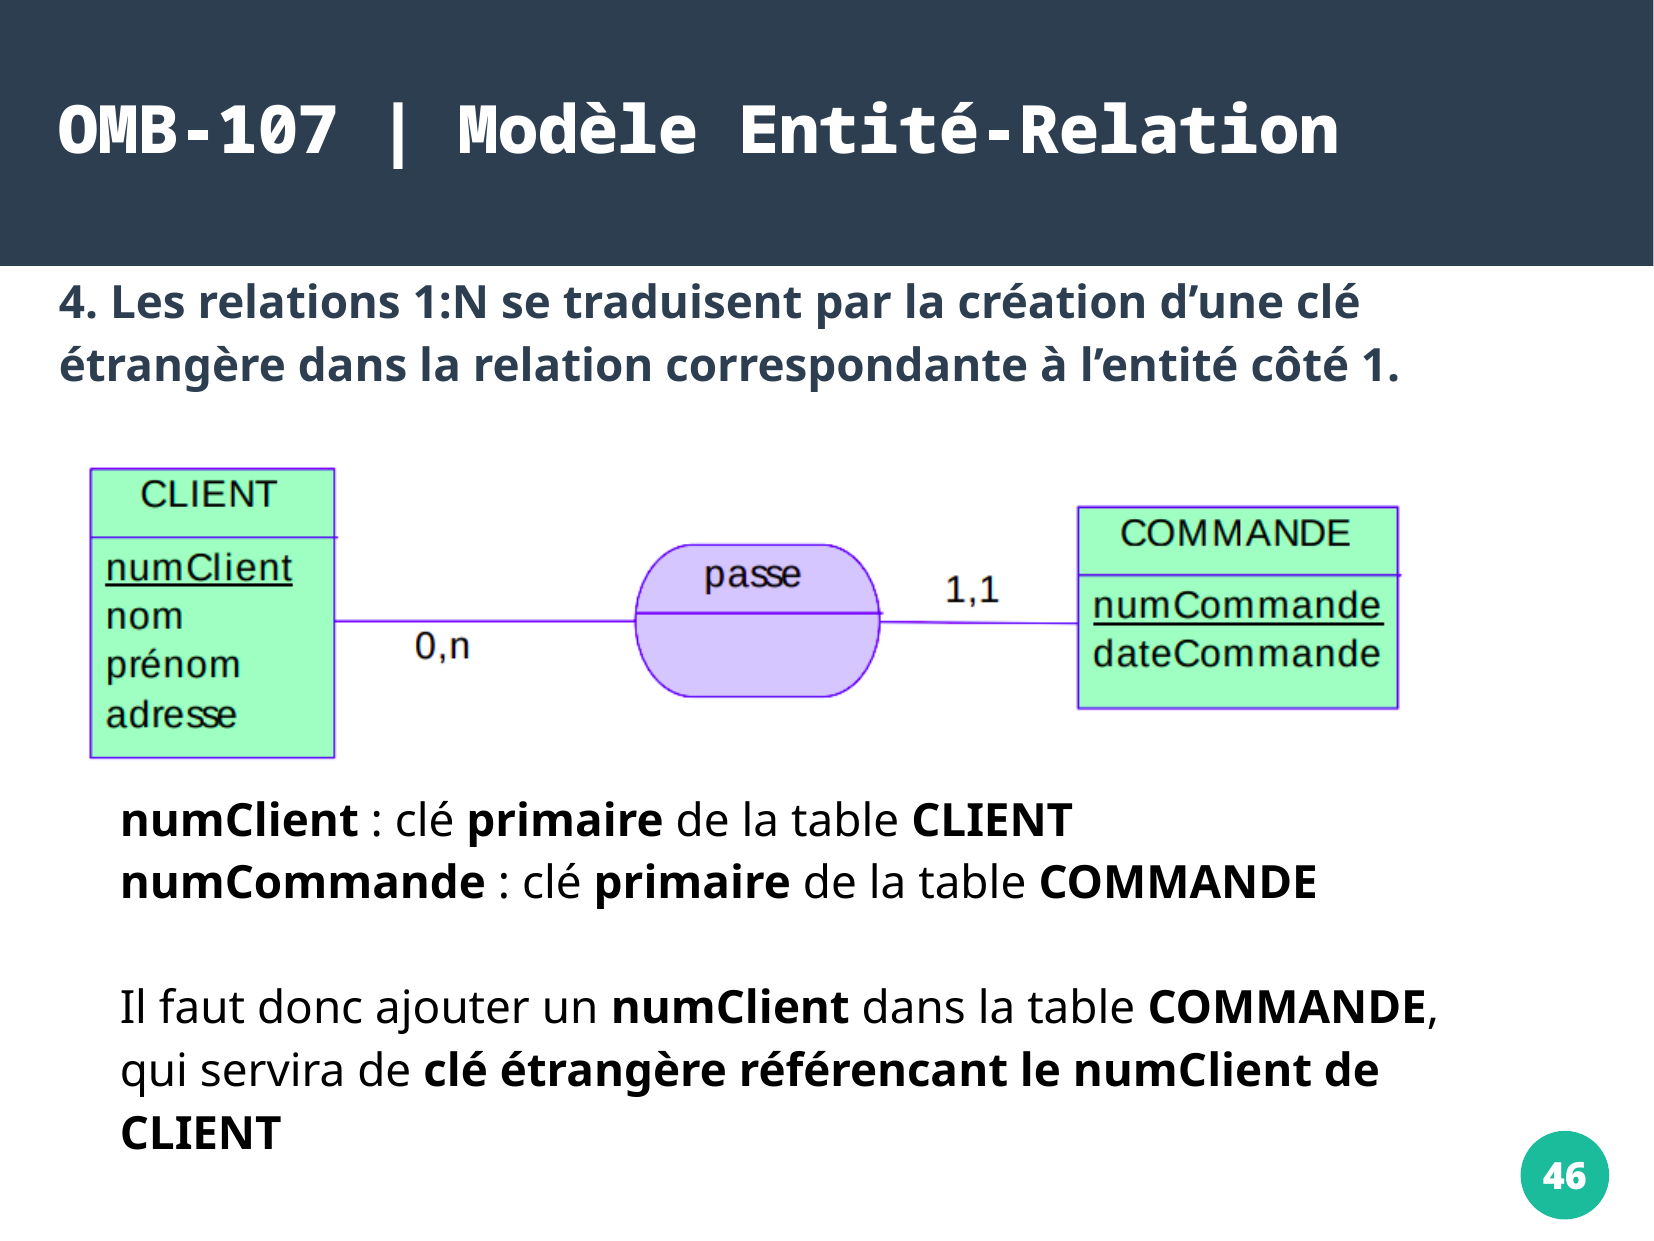

# OMB-107 | Modèle Entité-Relation
4. Les relations 1:N se traduisent par la création d’une clé étrangère dans la relation correspondante à l’entité côté 1.
numClient : clé primaire de la table CLIENT
numCommande : clé primaire de la table COMMANDE
Il faut donc ajouter un numClient dans la table COMMANDE, qui servira de clé étrangère référencant le numClient de CLIENT
46